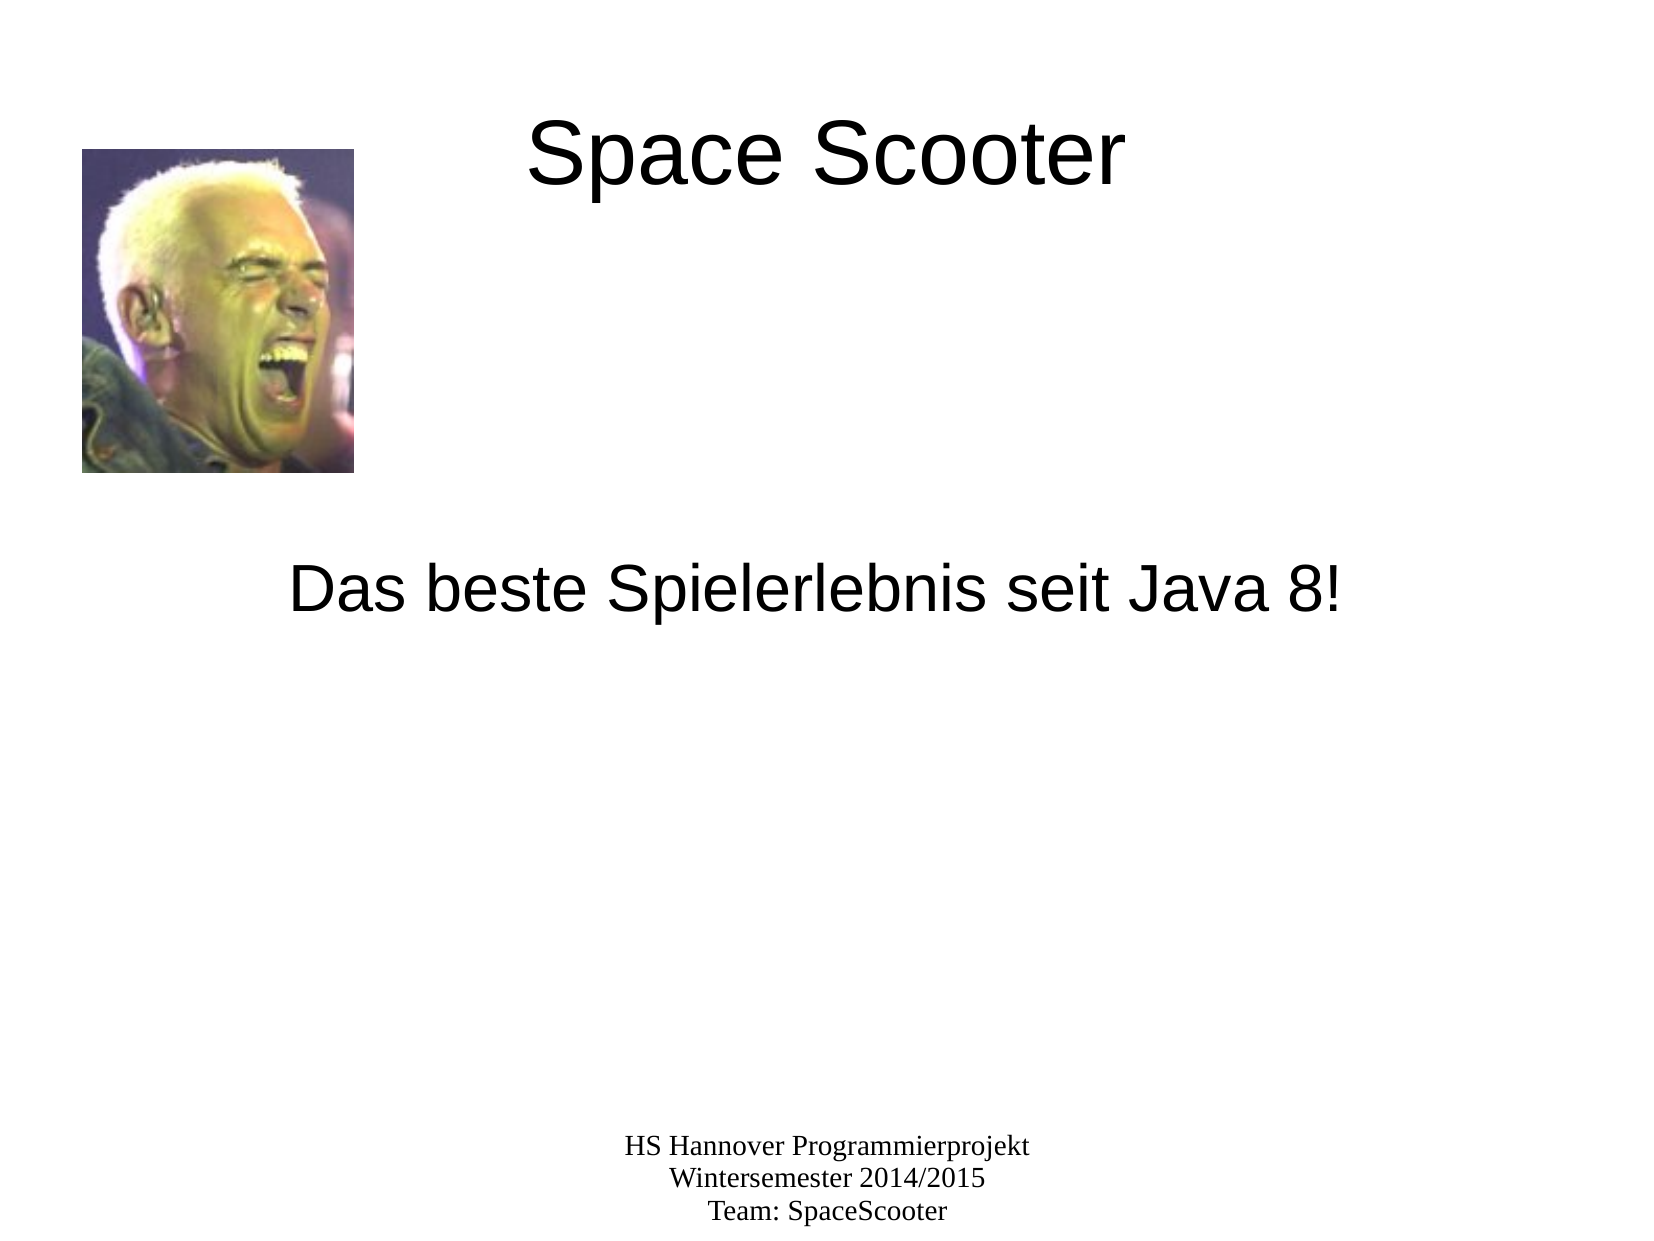

# Space Scooter
Das beste Spielerlebnis seit Java 8!